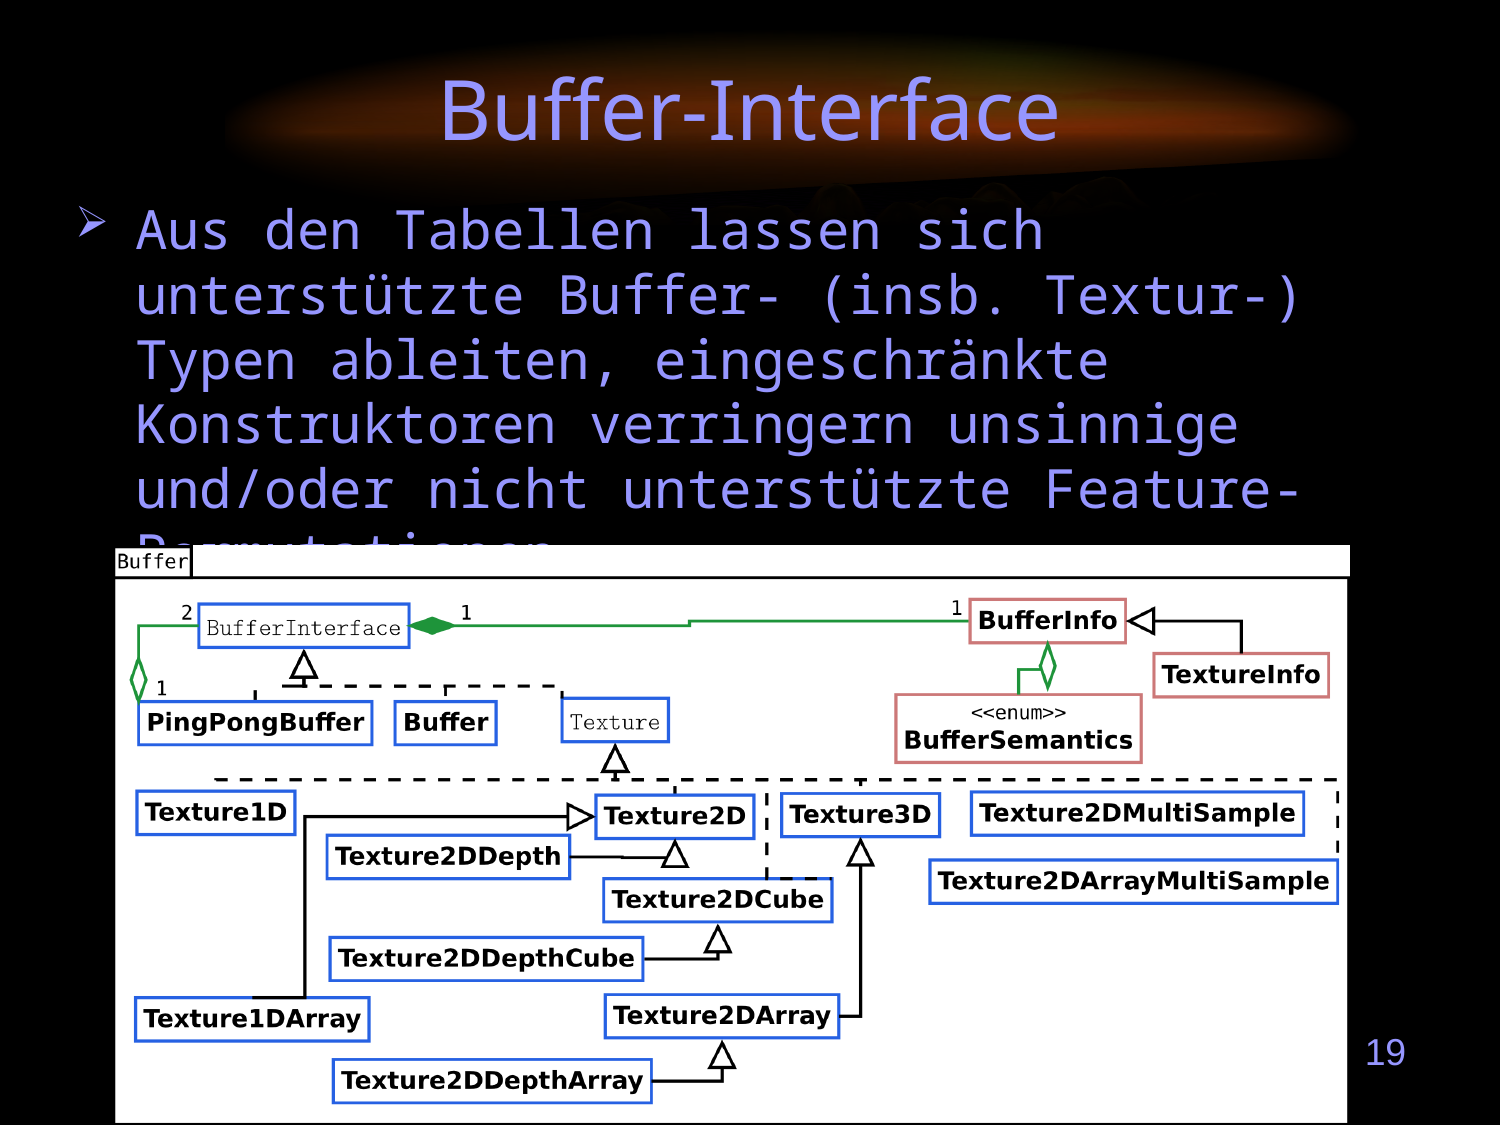

Buffer-Interface
Aus den Tabellen lassen sich unterstützte Buffer- (insb. Textur-) Typen ableiten, eingeschränkte Konstruktoren verringern unsinnige und/oder nicht unterstützte Feature-Permutationen
19